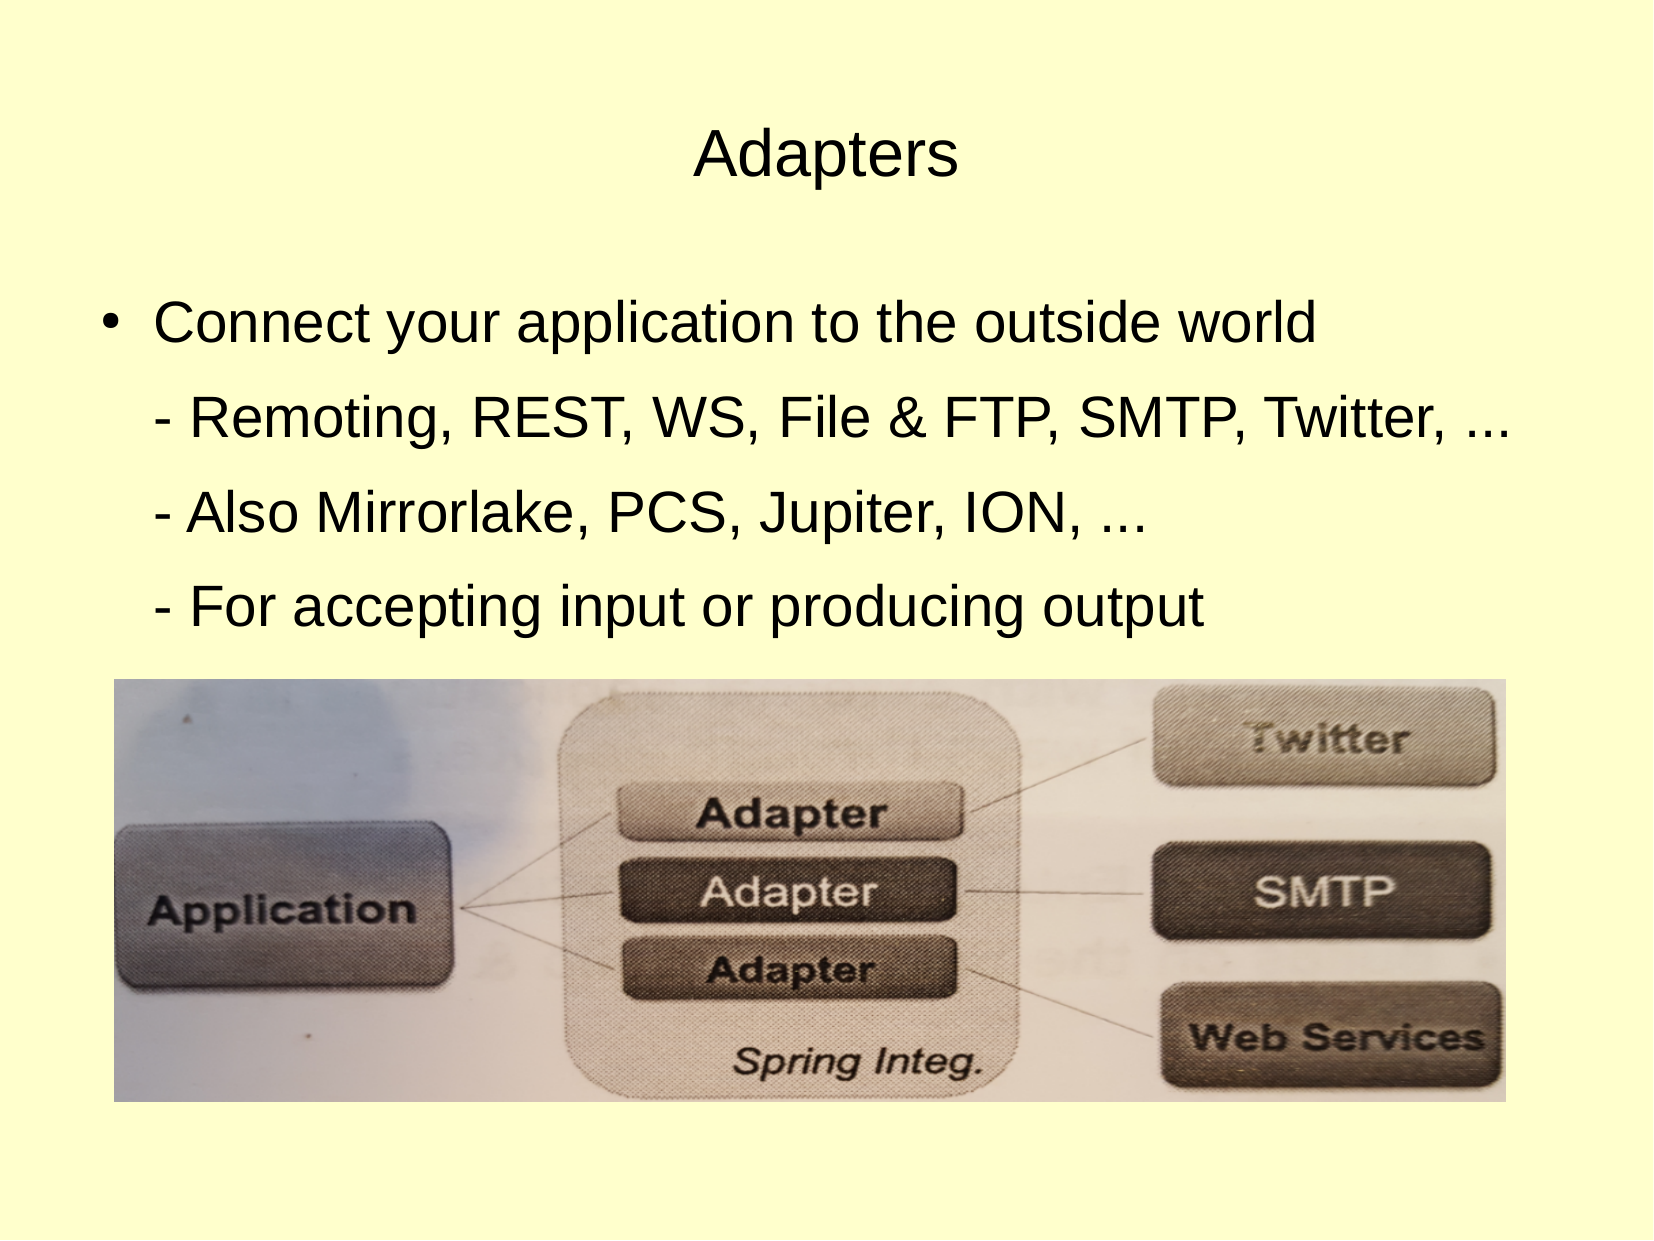

# Adapters
Connect your application to the outside world
- Remoting, REST, WS, File & FTP, SMTP, Twitter, ...
- Also Mirrorlake, PCS, Jupiter, ION, ...
- For accepting input or producing output